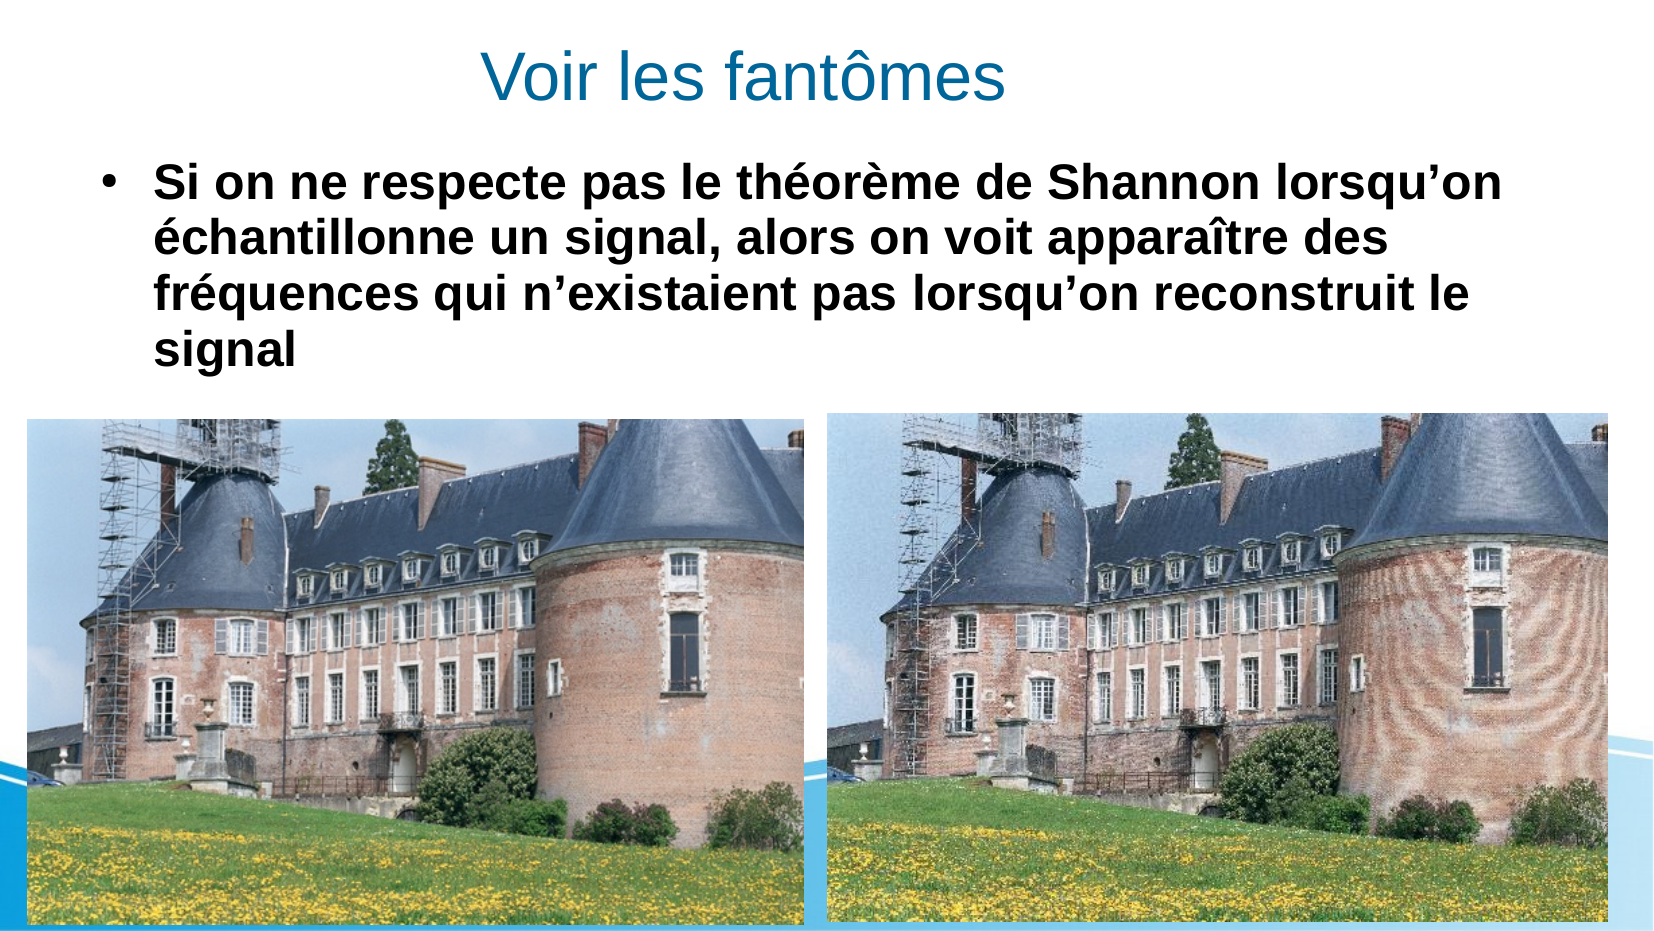

# Voir les fantômes
Si on ne respecte pas le théorème de Shannon lorsqu’on échantillonne un signal, alors on voit apparaître des fréquences qui n’existaient pas lorsqu’on reconstruit le signal